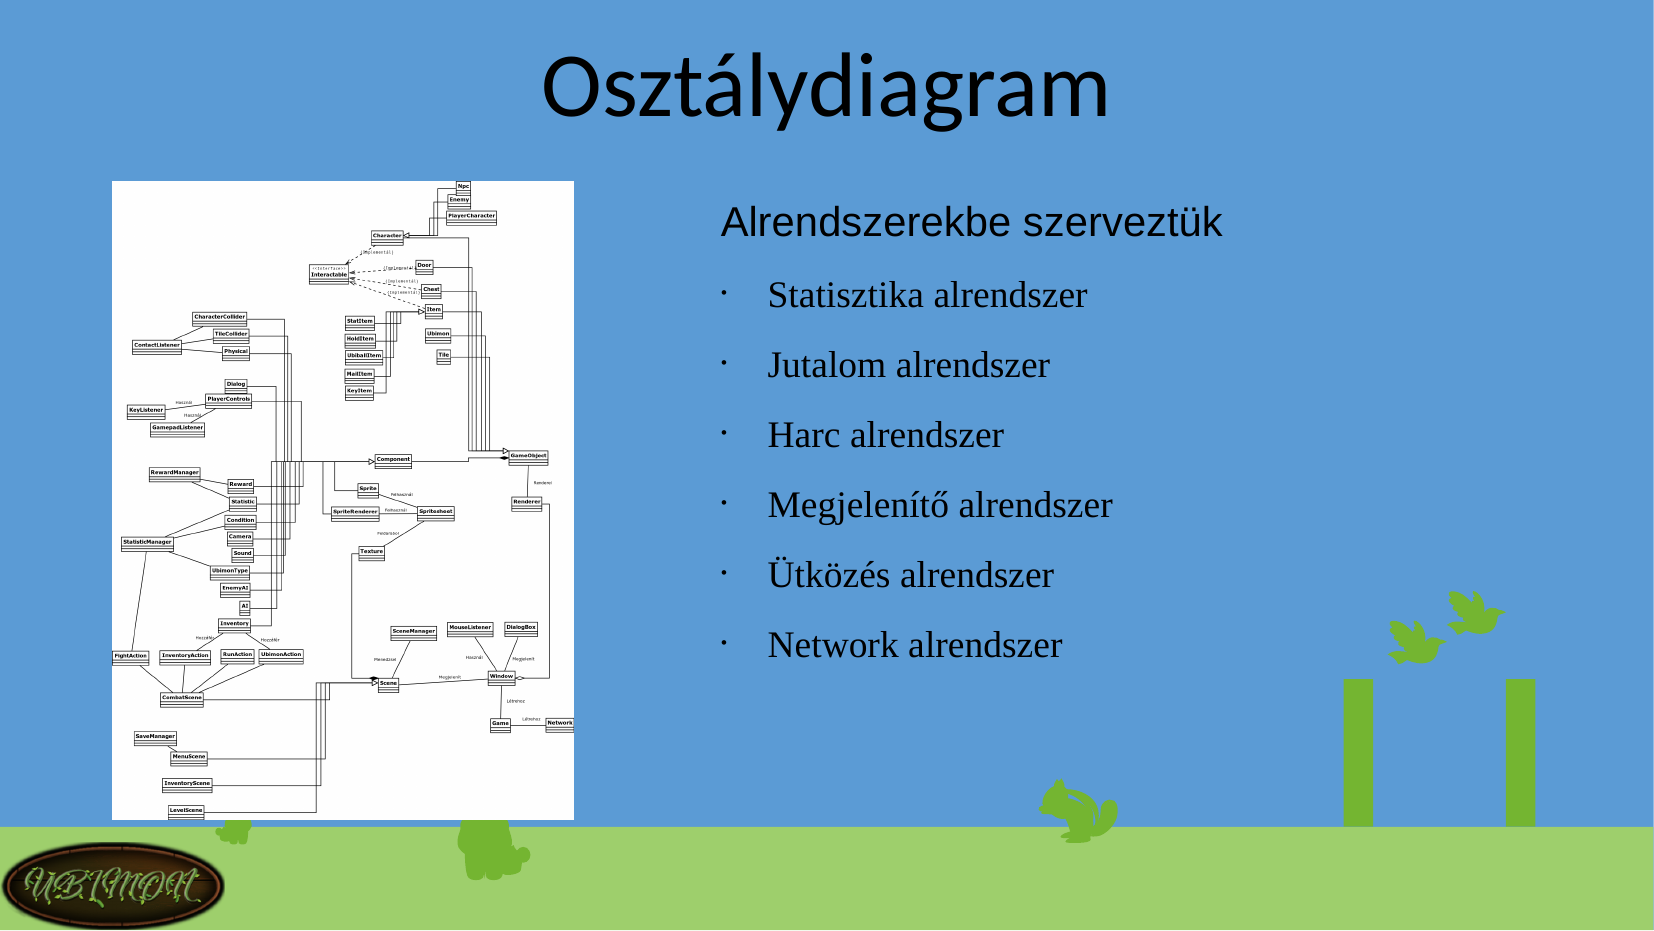

# Osztálydiagram
Alrendszerekbe szerveztük
Statisztika alrendszer
Jutalom alrendszer
Harc alrendszer
Megjelenítő alrendszer
Ütközés alrendszer
Network alrendszer